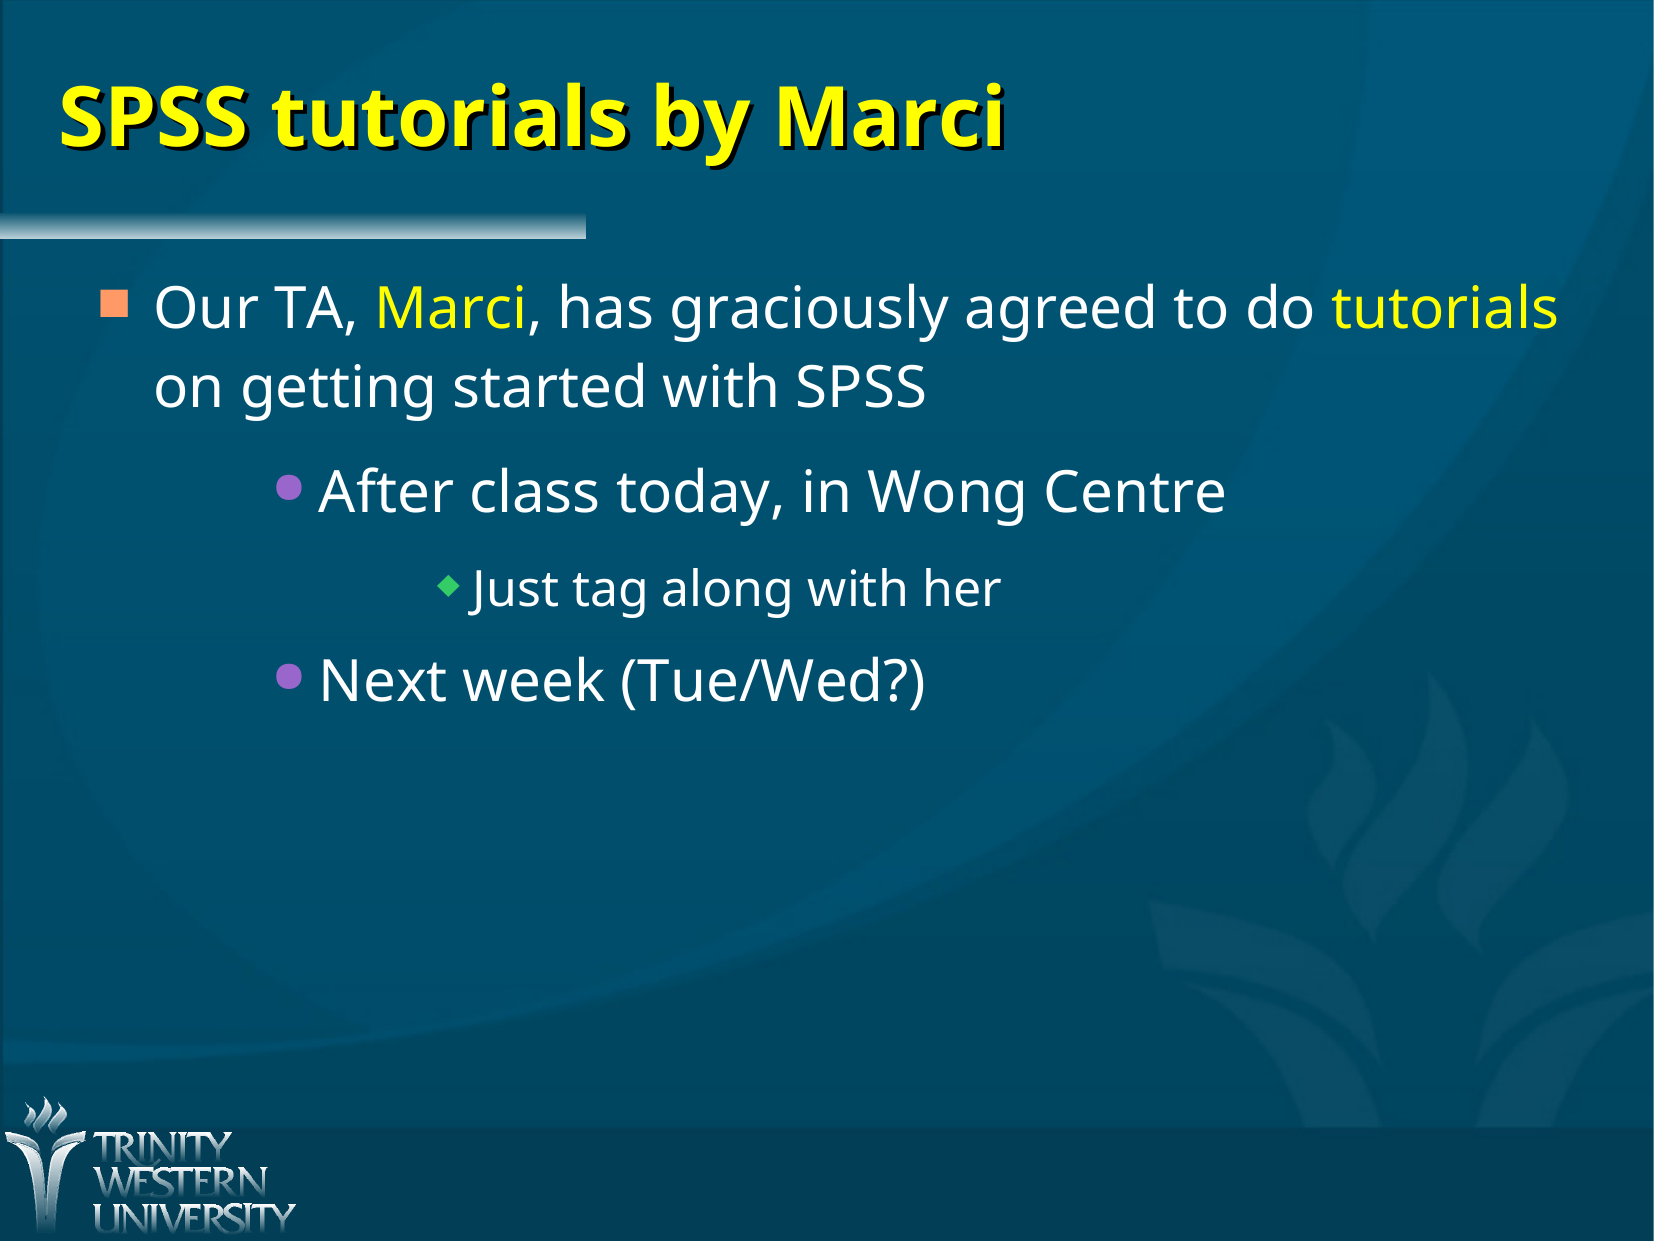

# SPSS tutorials by Marci
Our TA, Marci, has graciously agreed to do tutorials on getting started with SPSS
After class today, in Wong Centre
Just tag along with her
Next week (Tue/Wed?)